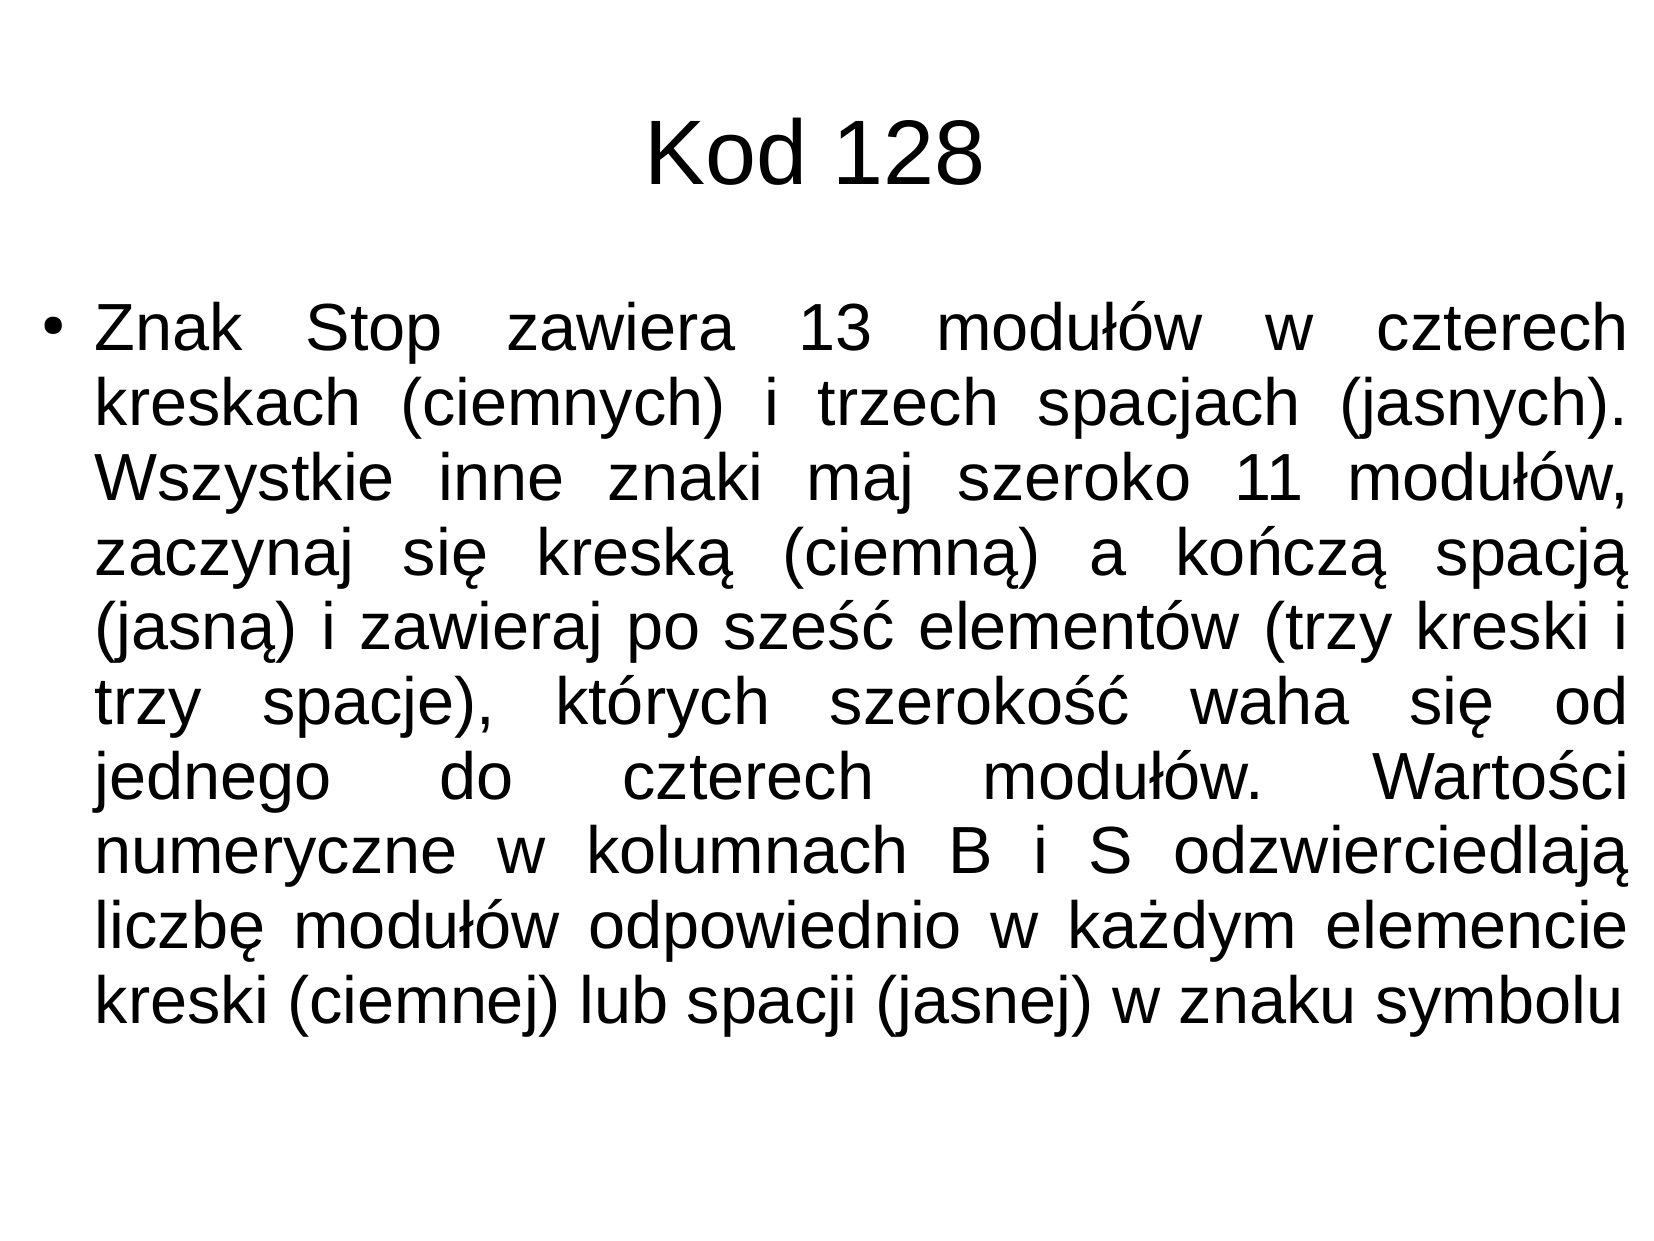

# Kod 128
Znak Stop zawiera 13 modułów w czterech kreskach (ciemnych) i trzech spacjach (jasnych). Wszystkie inne znaki maj szeroko 11 modułów, zaczynaj się kreską (ciemną) a kończą spacją (jasną) i zawieraj po sześć elementów (trzy kreski i trzy spacje), których szerokość waha się od jednego do czterech modułów. Wartości numeryczne w kolumnach B i S odzwierciedlają liczbę modułów odpowiednio w każdym elemencie kreski (ciemnej) lub spacji (jasnej) w znaku symbolu